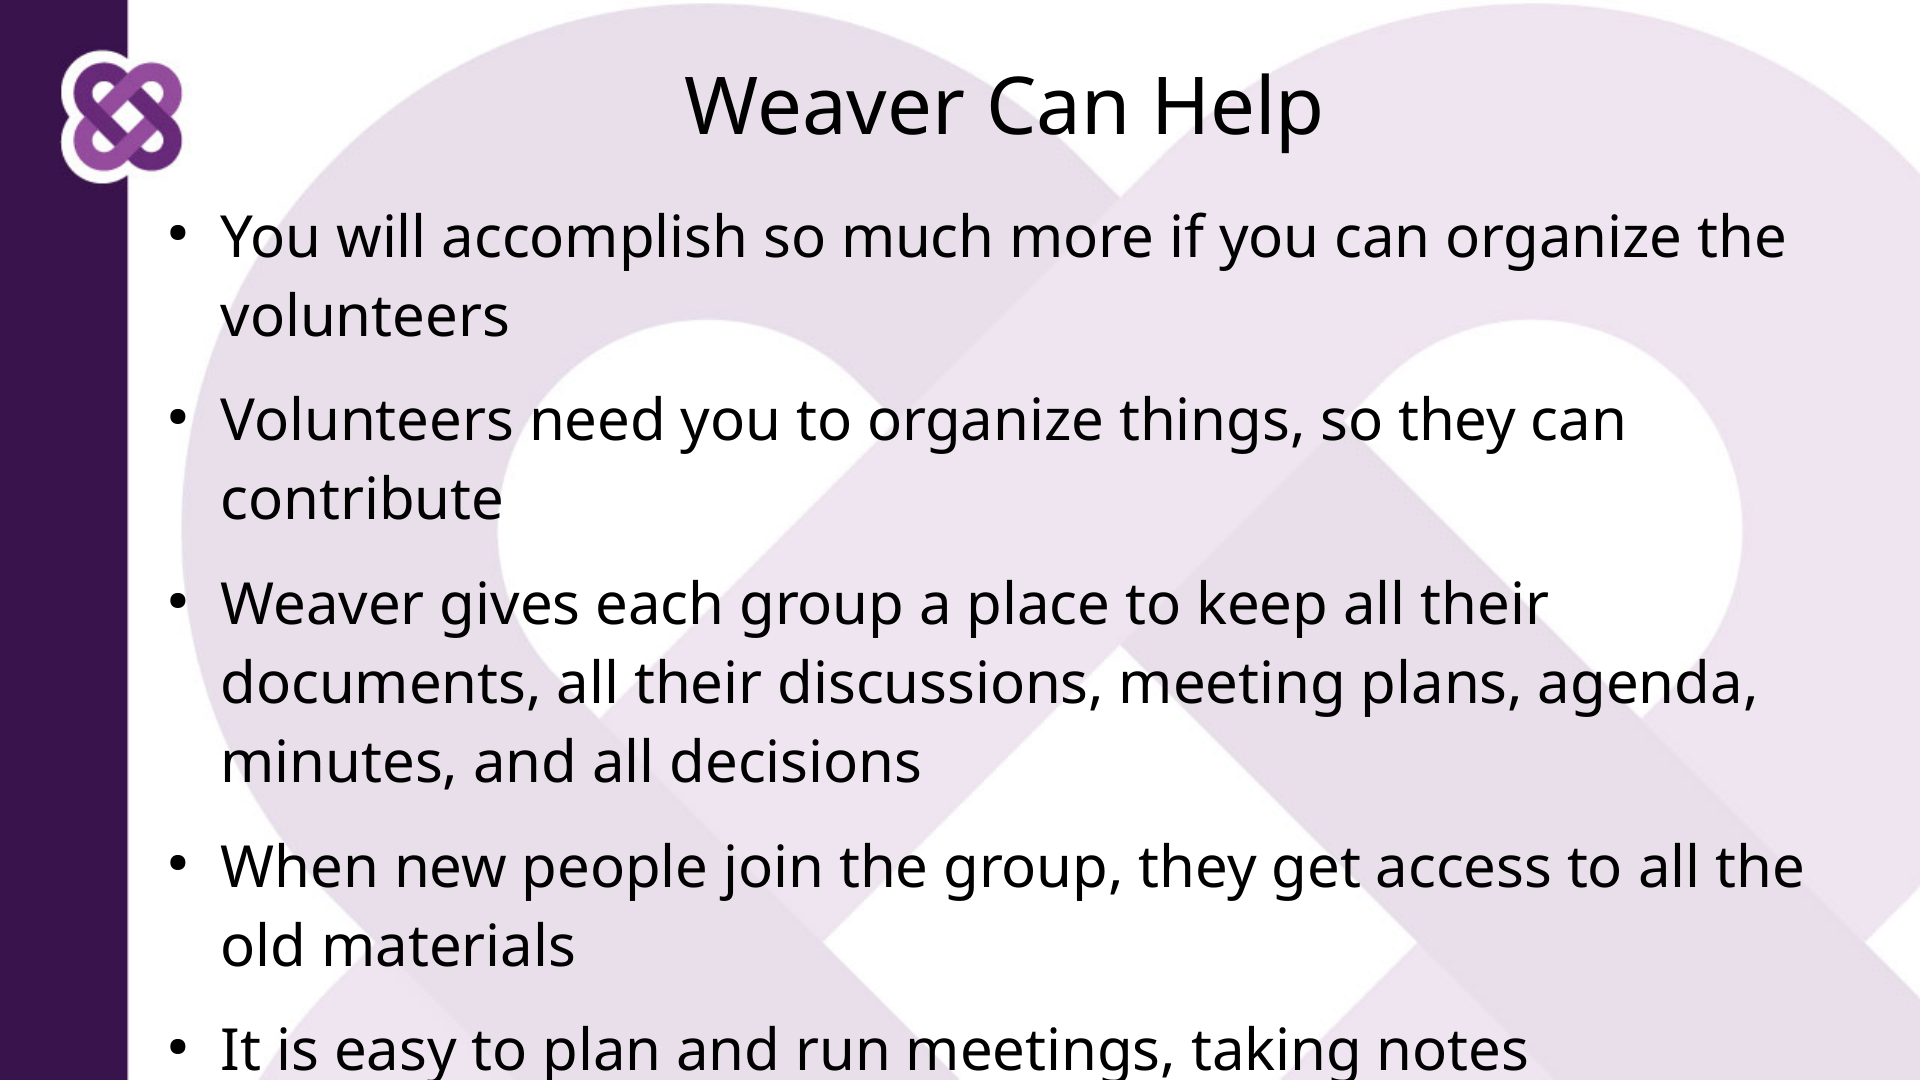

# Weaver Can Help
You will accomplish so much more if you can organize the volunteers
Volunteers need you to organize things, so they can contribute
Weaver gives each group a place to keep all their documents, all their discussions, meeting plans, agenda, minutes, and all decisions
When new people join the group, they get access to all the old materials
It is easy to plan and run meetings, taking notes
Action items can be assigned to people and then followed up